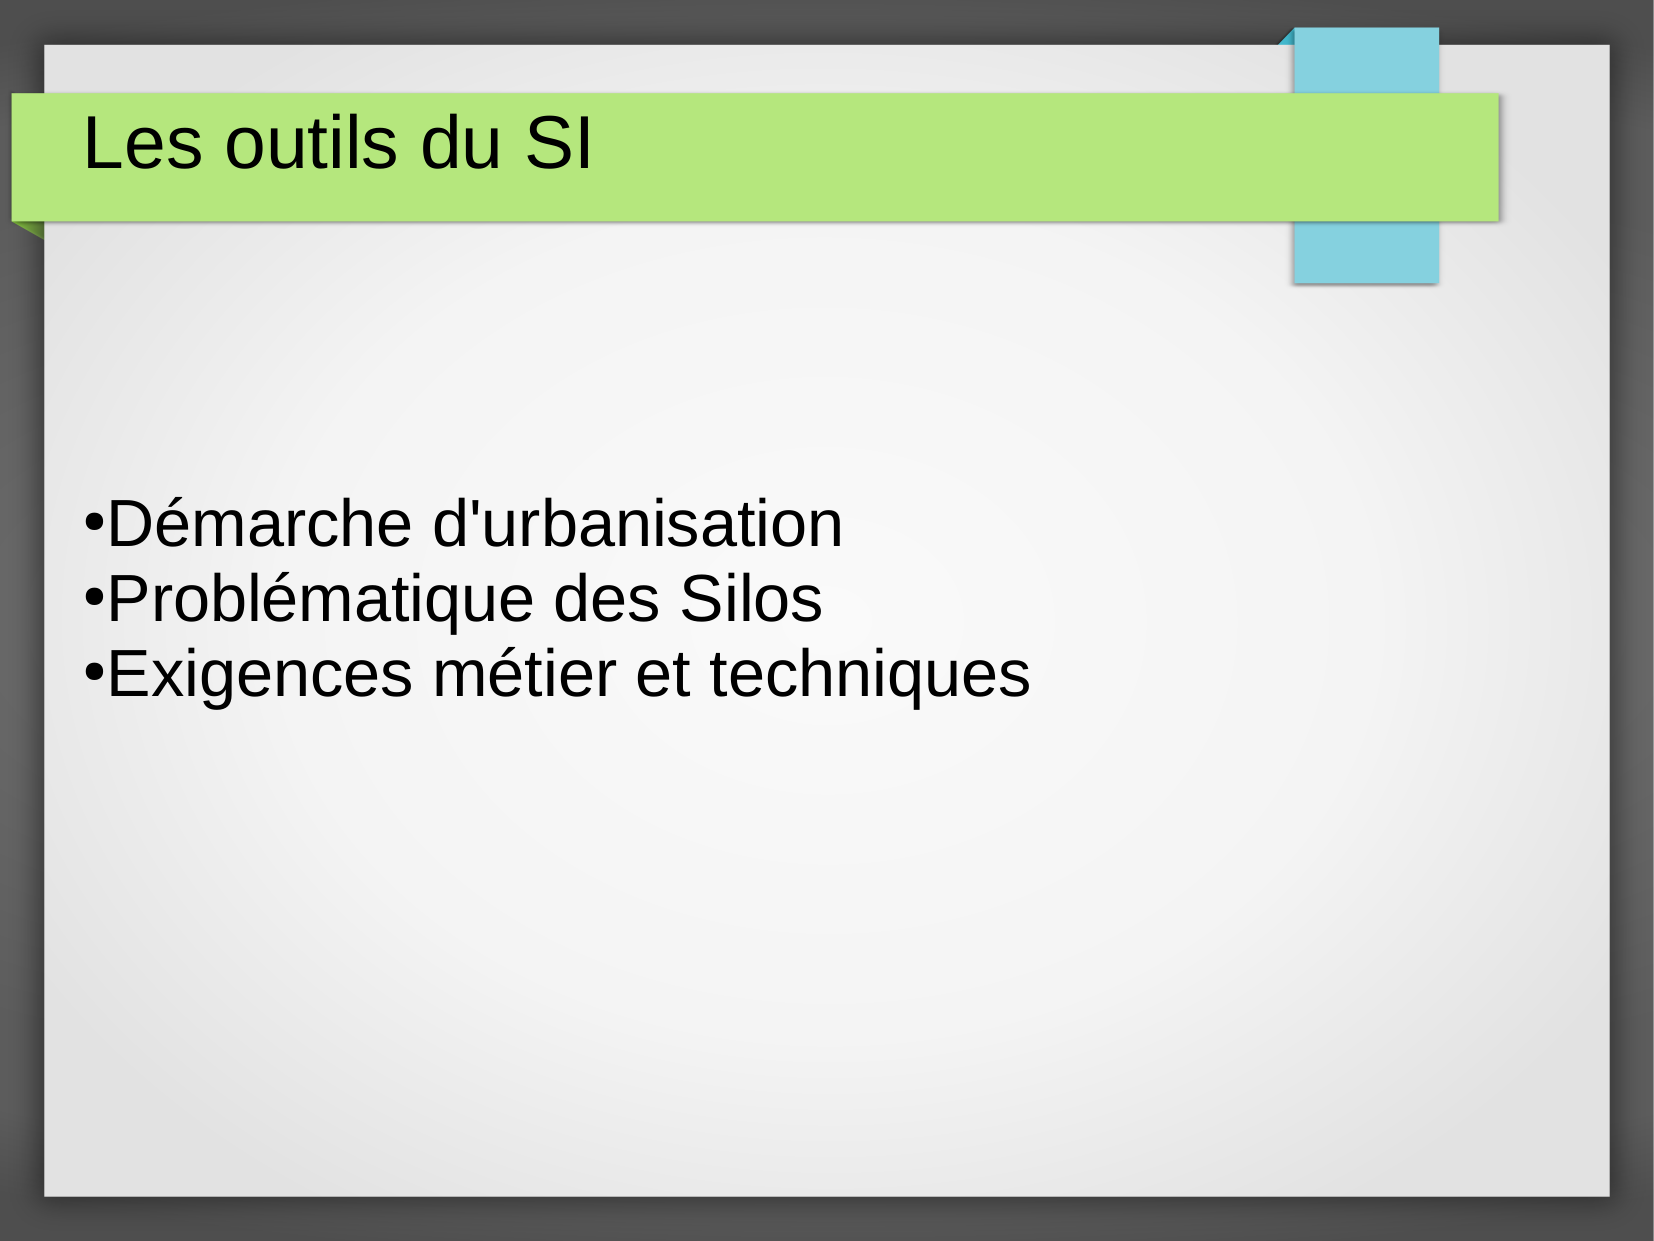

# Les outils du SI
Démarche d'urbanisation
Problématique des Silos
Exigences métier et techniques